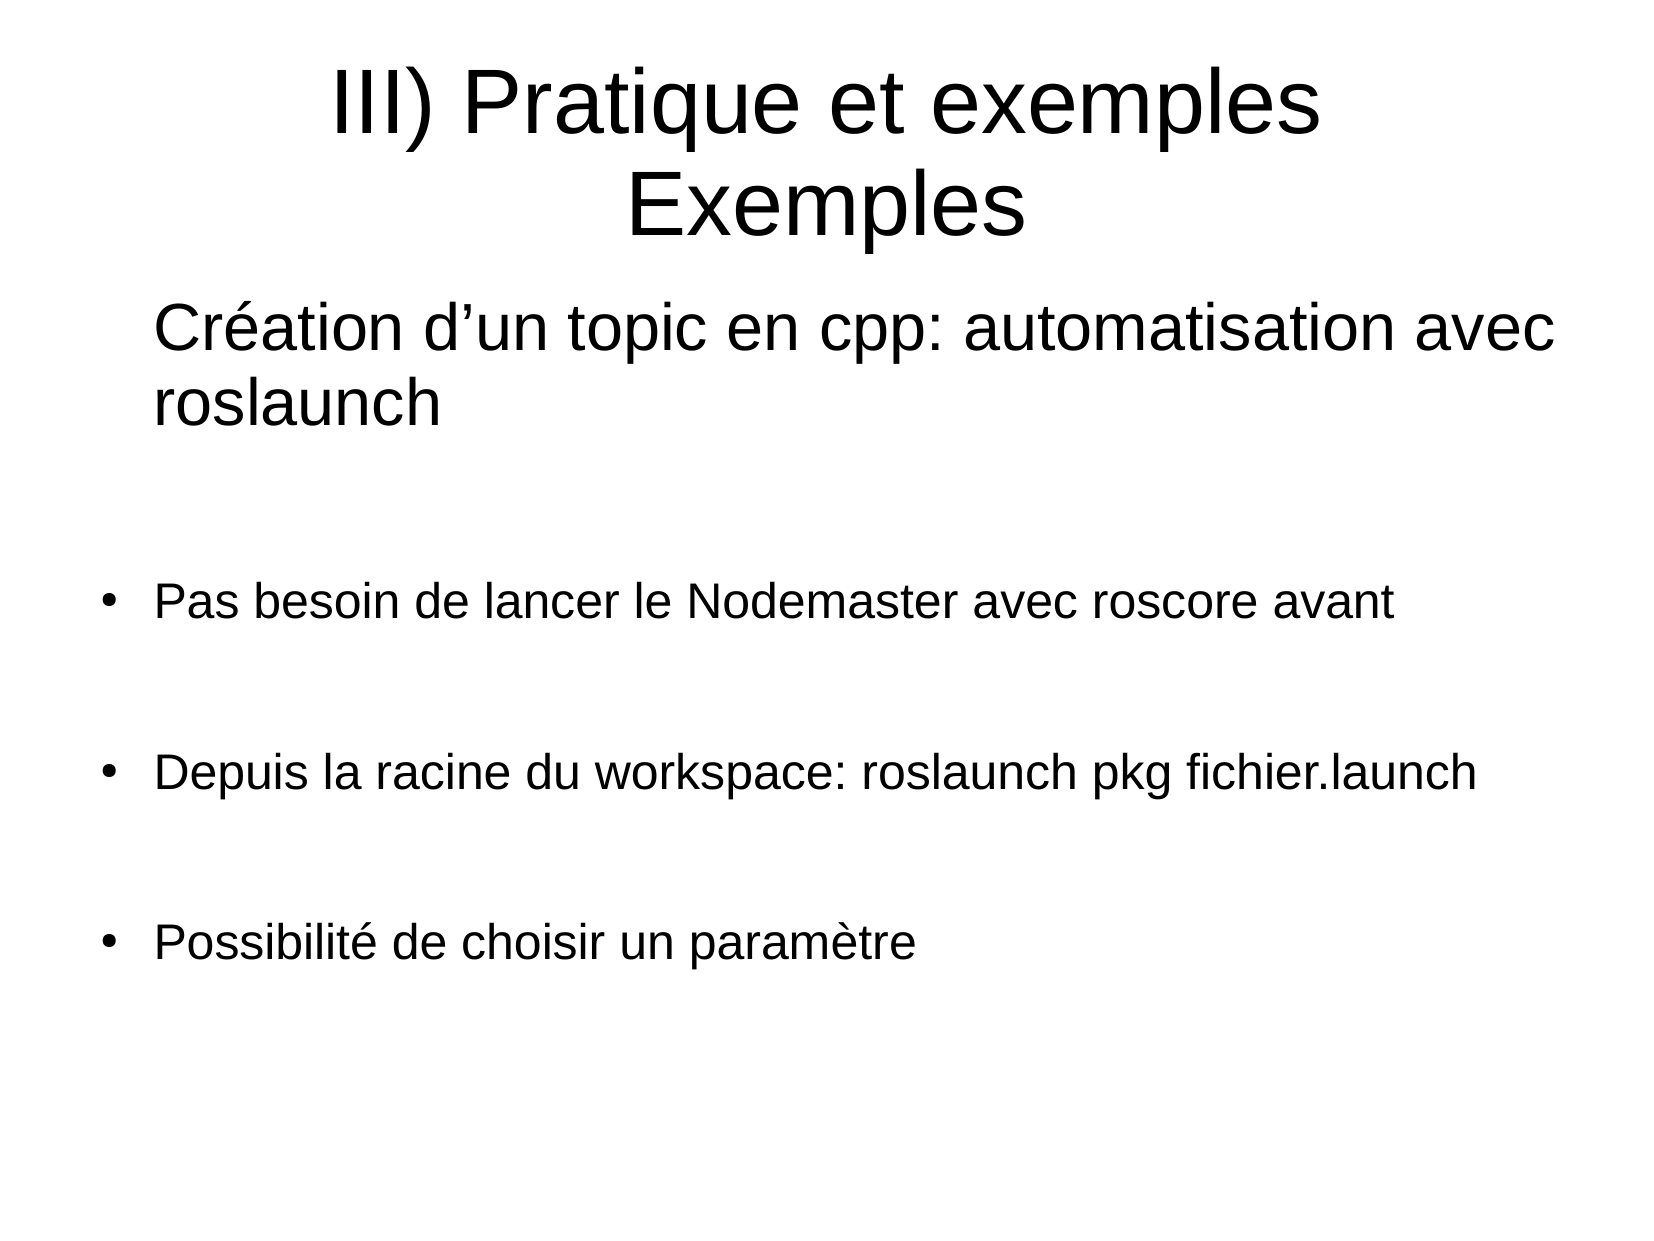

# III) Pratique et exemples Exemples
Création d’un topic en cpp: automatisation avec roslaunch
Pas besoin de lancer le Nodemaster avec roscore avant
Depuis la racine du workspace: roslaunch pkg fichier.launch
Possibilité de choisir un paramètre